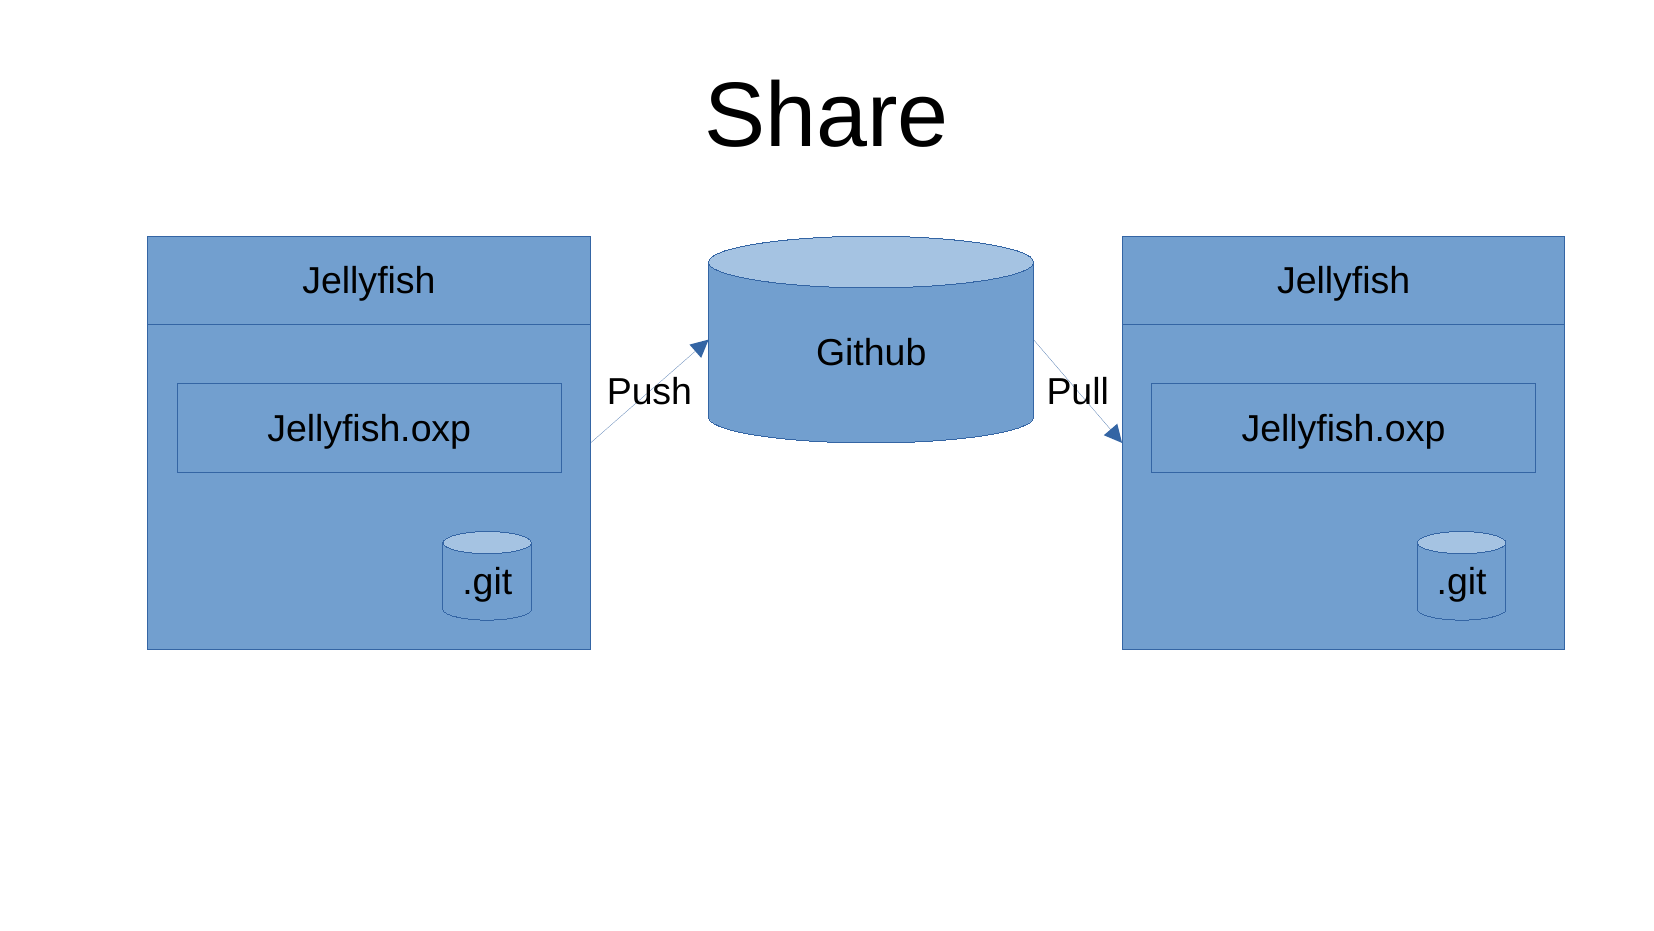

# Share
Jellyfish
Github
Jellyfish
Jellyfish.oxp
Jellyfish.oxp
.git
.git